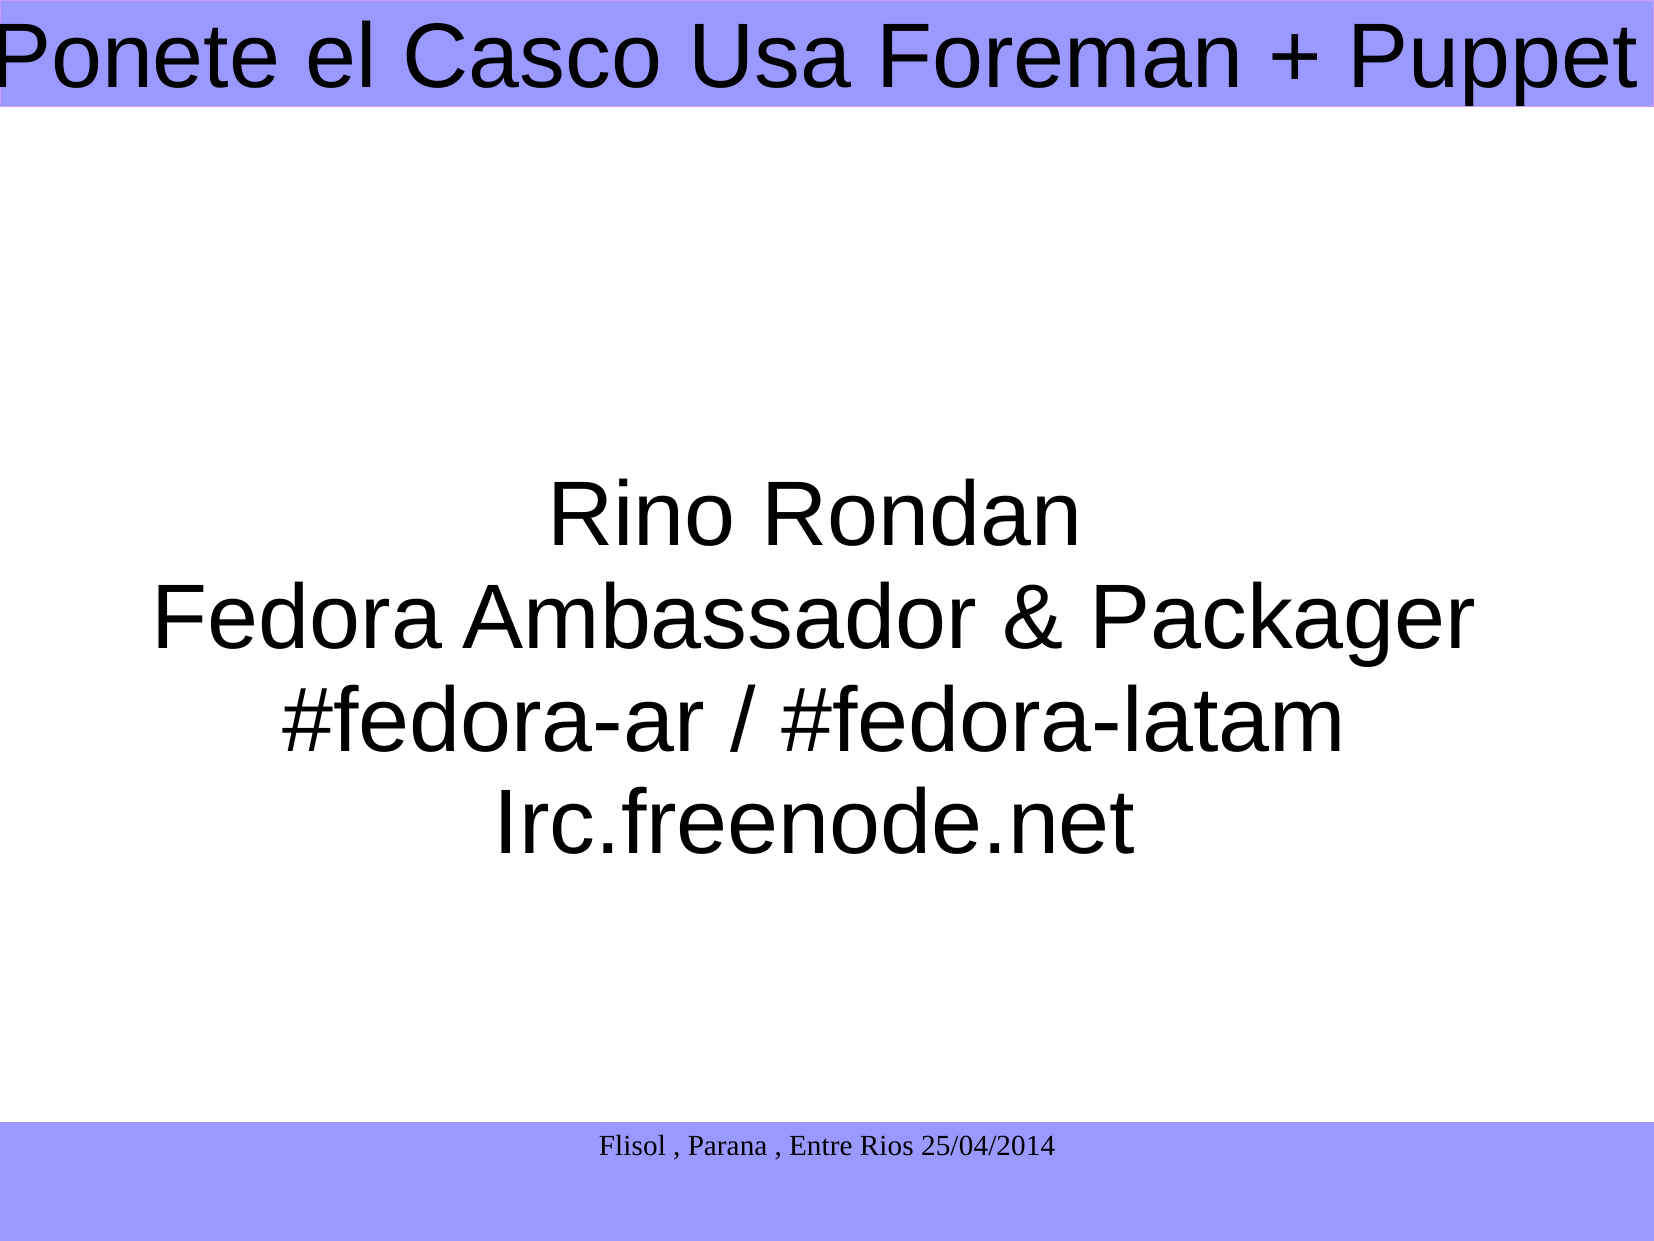

Ponete el Casco Usa Foreman + Puppet
# Rino Rondan
Fedora Ambassador & Packager
#fedora-ar / #fedora-latam
Irc.freenode.net